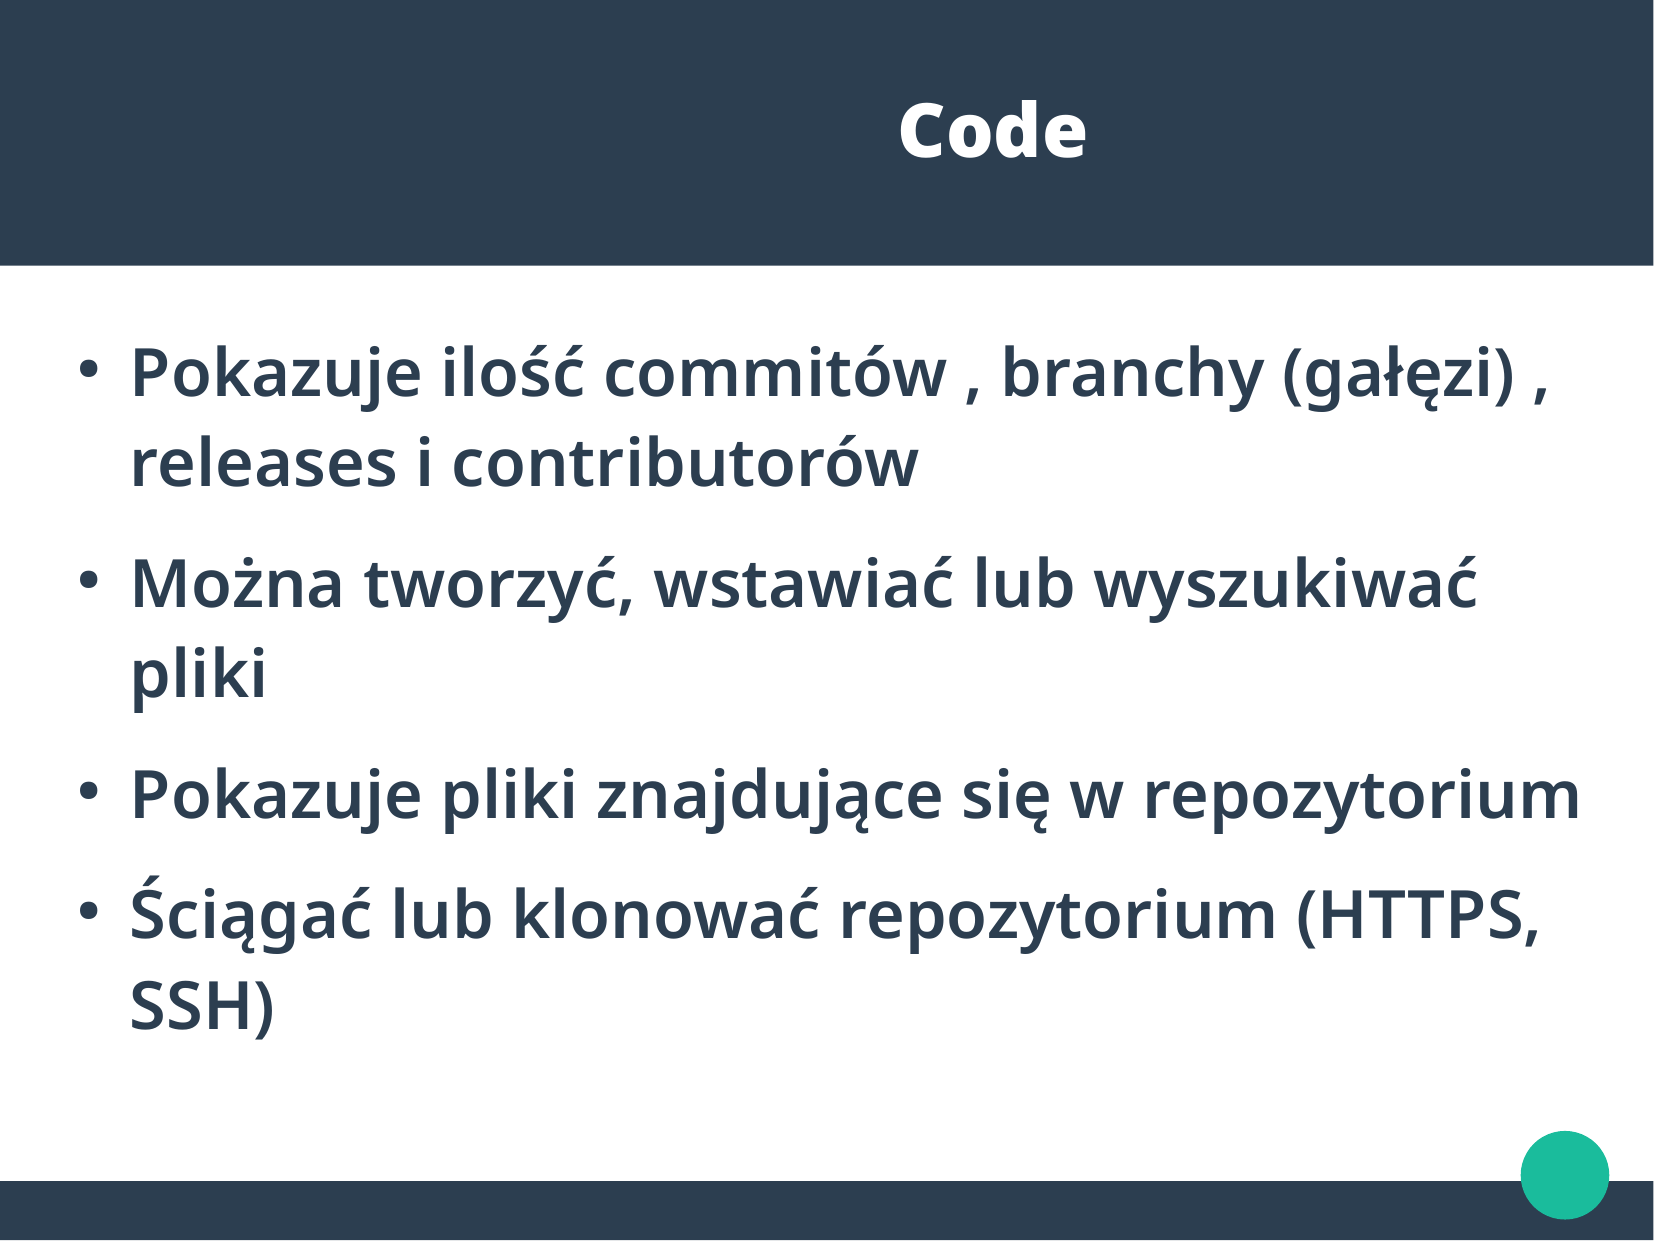

# Code
Pokazuje ilość commitów , branchy (gałęzi) , releases i contributorów
Można tworzyć, wstawiać lub wyszukiwać pliki
Pokazuje pliki znajdujące się w repozytorium
Ściągać lub klonować repozytorium (HTTPS, SSH)